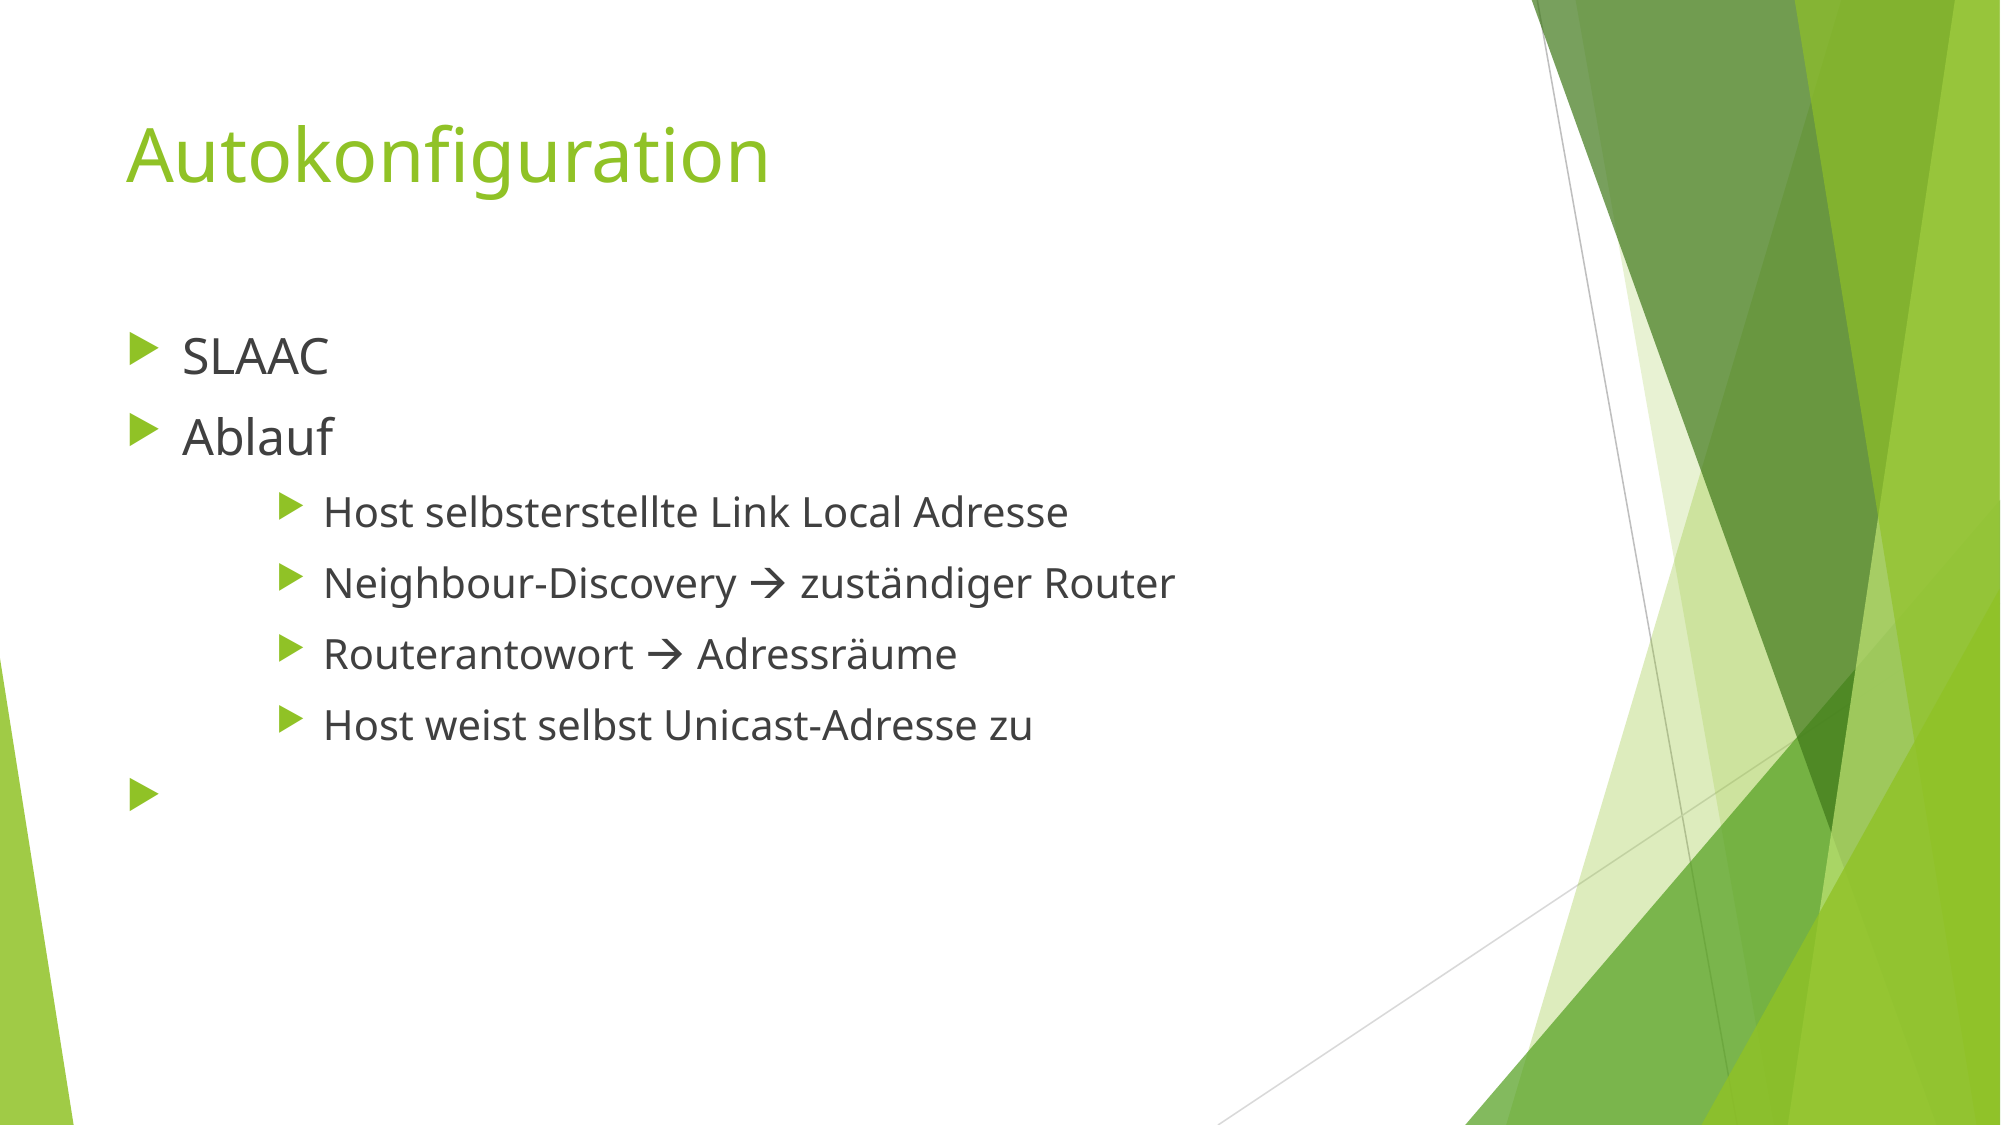

# Autokonfiguration
SLAAC
Ablauf
Host selbsterstellte Link Local Adresse
Neighbour-Discovery  zuständiger Router
Routerantowort  Adressräume
Host weist selbst Unicast-Adresse zu